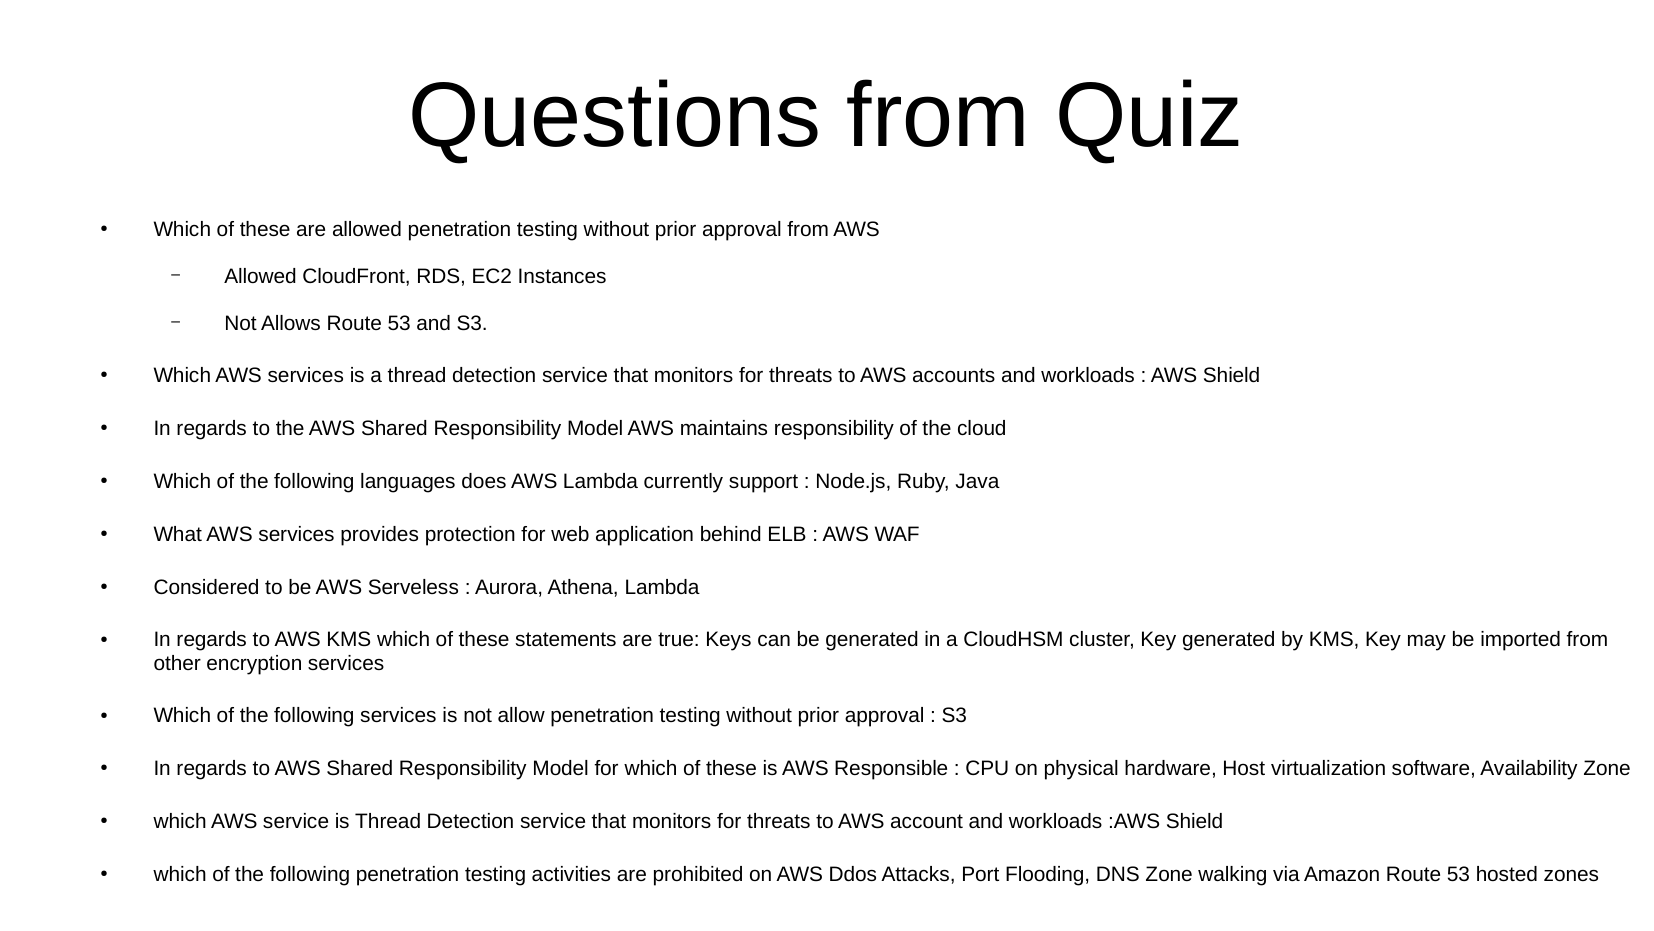

# Questions from Quiz
Which of these are allowed penetration testing without prior approval from AWS
Allowed CloudFront, RDS, EC2 Instances
Not Allows Route 53 and S3.
Which AWS services is a thread detection service that monitors for threats to AWS accounts and workloads : AWS Shield
In regards to the AWS Shared Responsibility Model AWS maintains responsibility of the cloud
Which of the following languages does AWS Lambda currently support : Node.js, Ruby, Java
What AWS services provides protection for web application behind ELB : AWS WAF
Considered to be AWS Serveless : Aurora, Athena, Lambda
In regards to AWS KMS which of these statements are true: Keys can be generated in a CloudHSM cluster, Key generated by KMS, Key may be imported from other encryption services
Which of the following services is not allow penetration testing without prior approval : S3
In regards to AWS Shared Responsibility Model for which of these is AWS Responsible : CPU on physical hardware, Host virtualization software, Availability Zone
which AWS service is Thread Detection service that monitors for threats to AWS account and workloads :AWS Shield
which of the following penetration testing activities are prohibited on AWS Ddos Attacks, Port Flooding, DNS Zone walking via Amazon Route 53 hosted zones